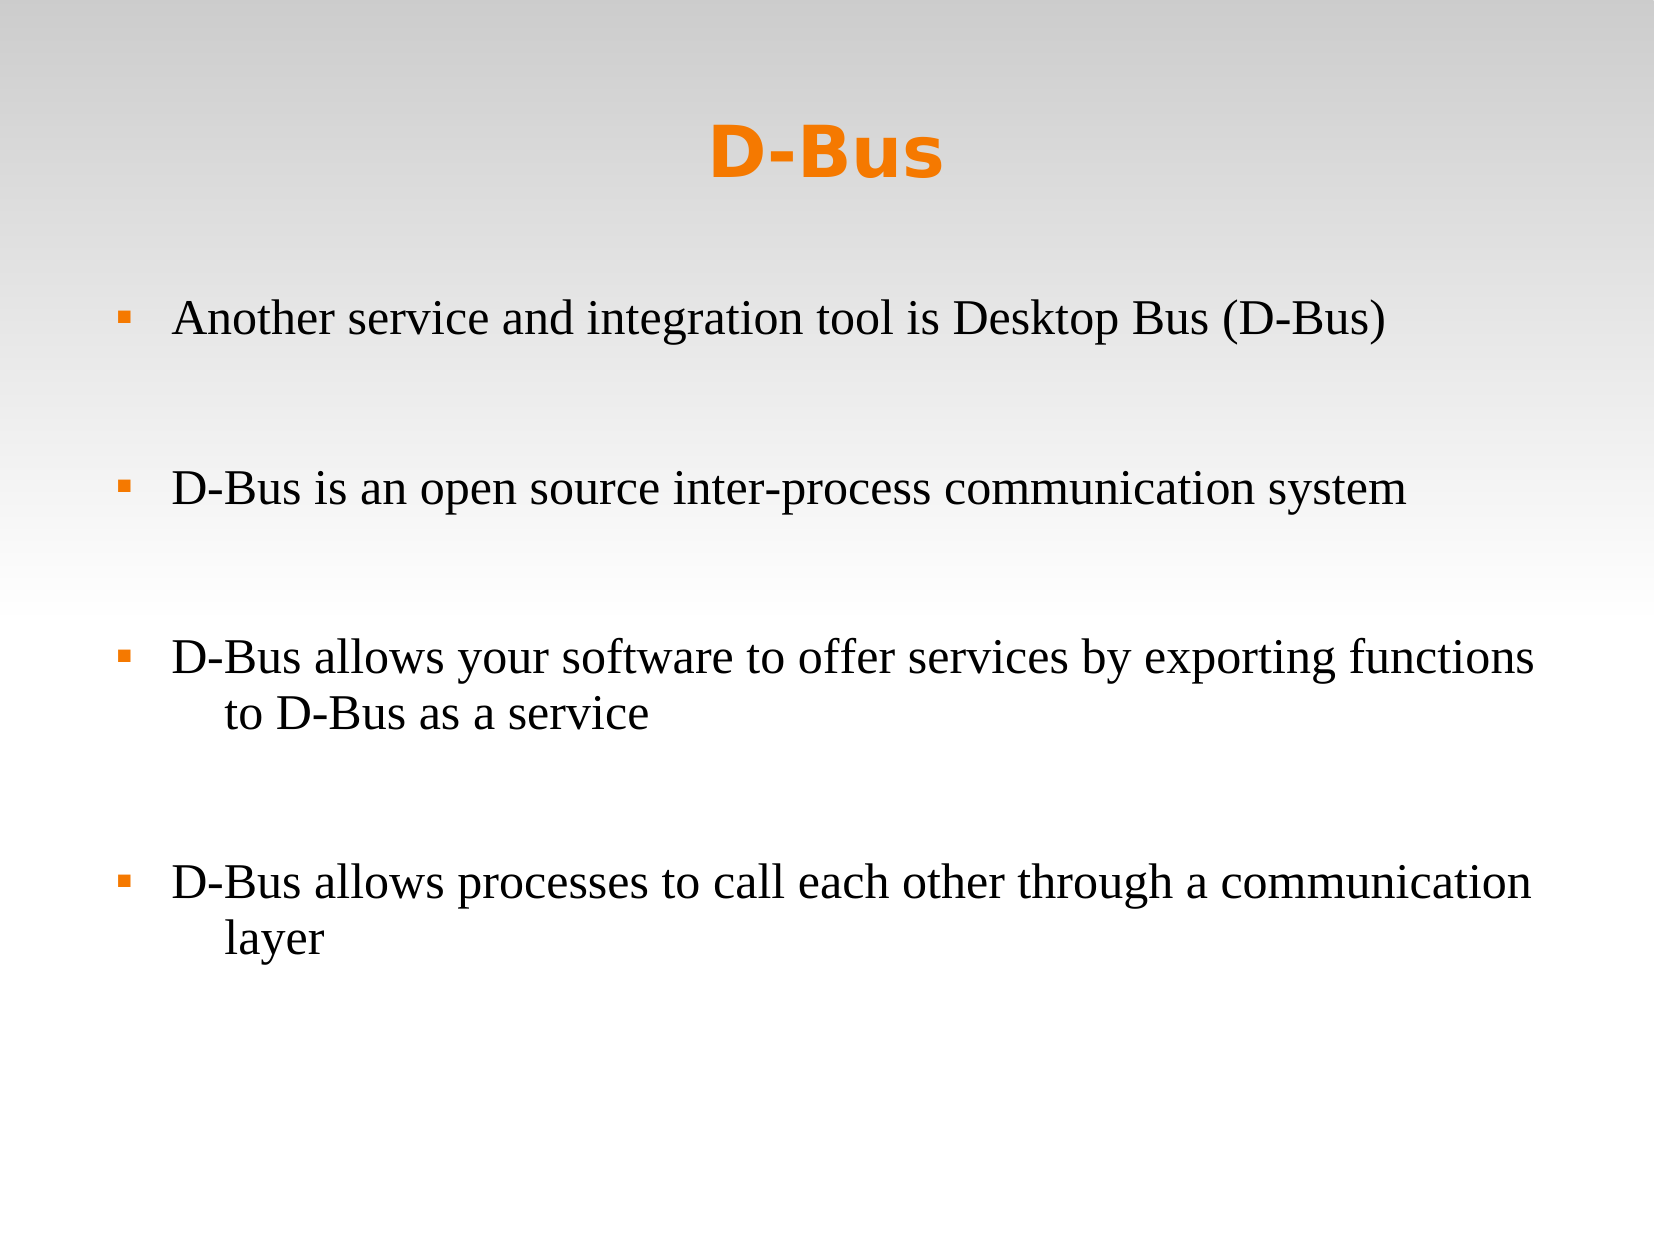

# D-Bus
Another service and integration tool is Desktop Bus (D-Bus)
D-Bus is an open source inter-process communication system
D-Bus allows your software to offer services by exporting functions to D-Bus as a service
D-Bus allows processes to call each other through a communication layer